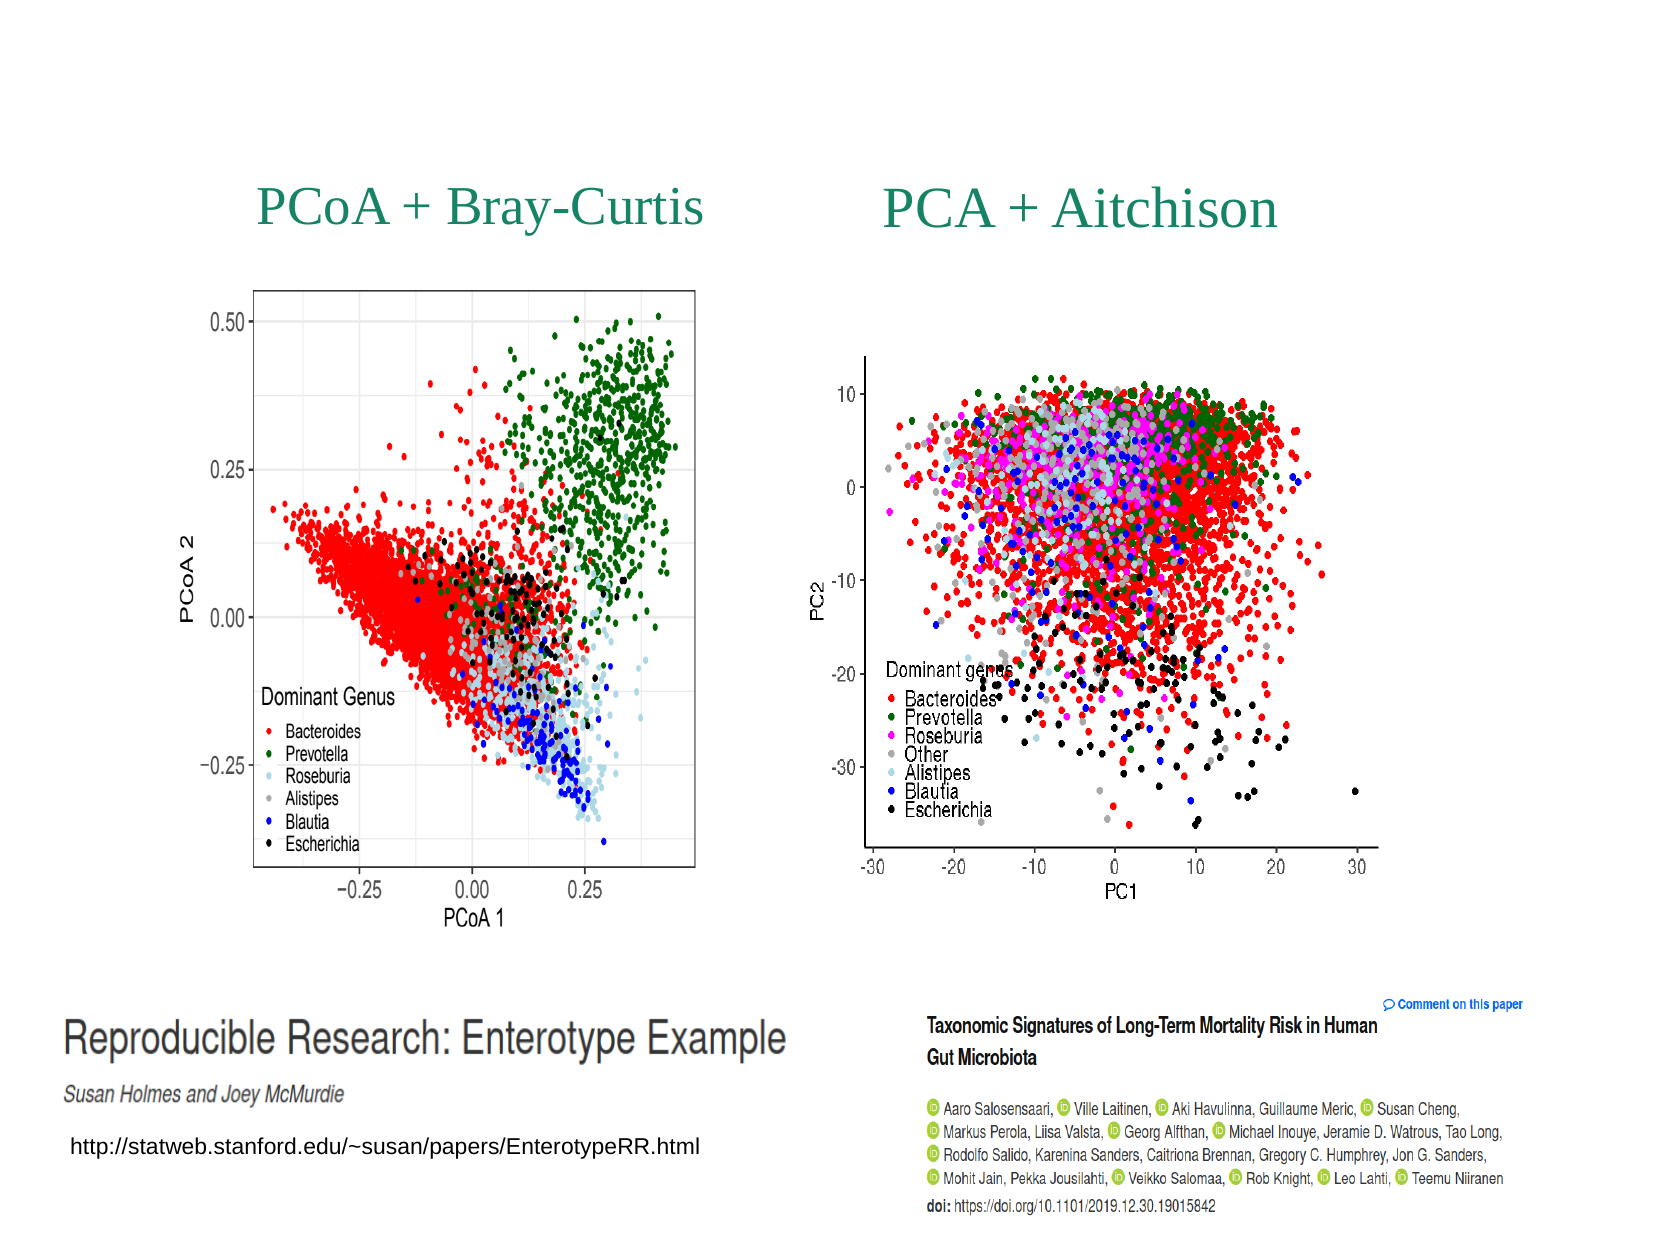

# PCoA + Bray-Curtis
PCA + Aitchison
http://statweb.stanford.edu/~susan/papers/EnterotypeRR.html